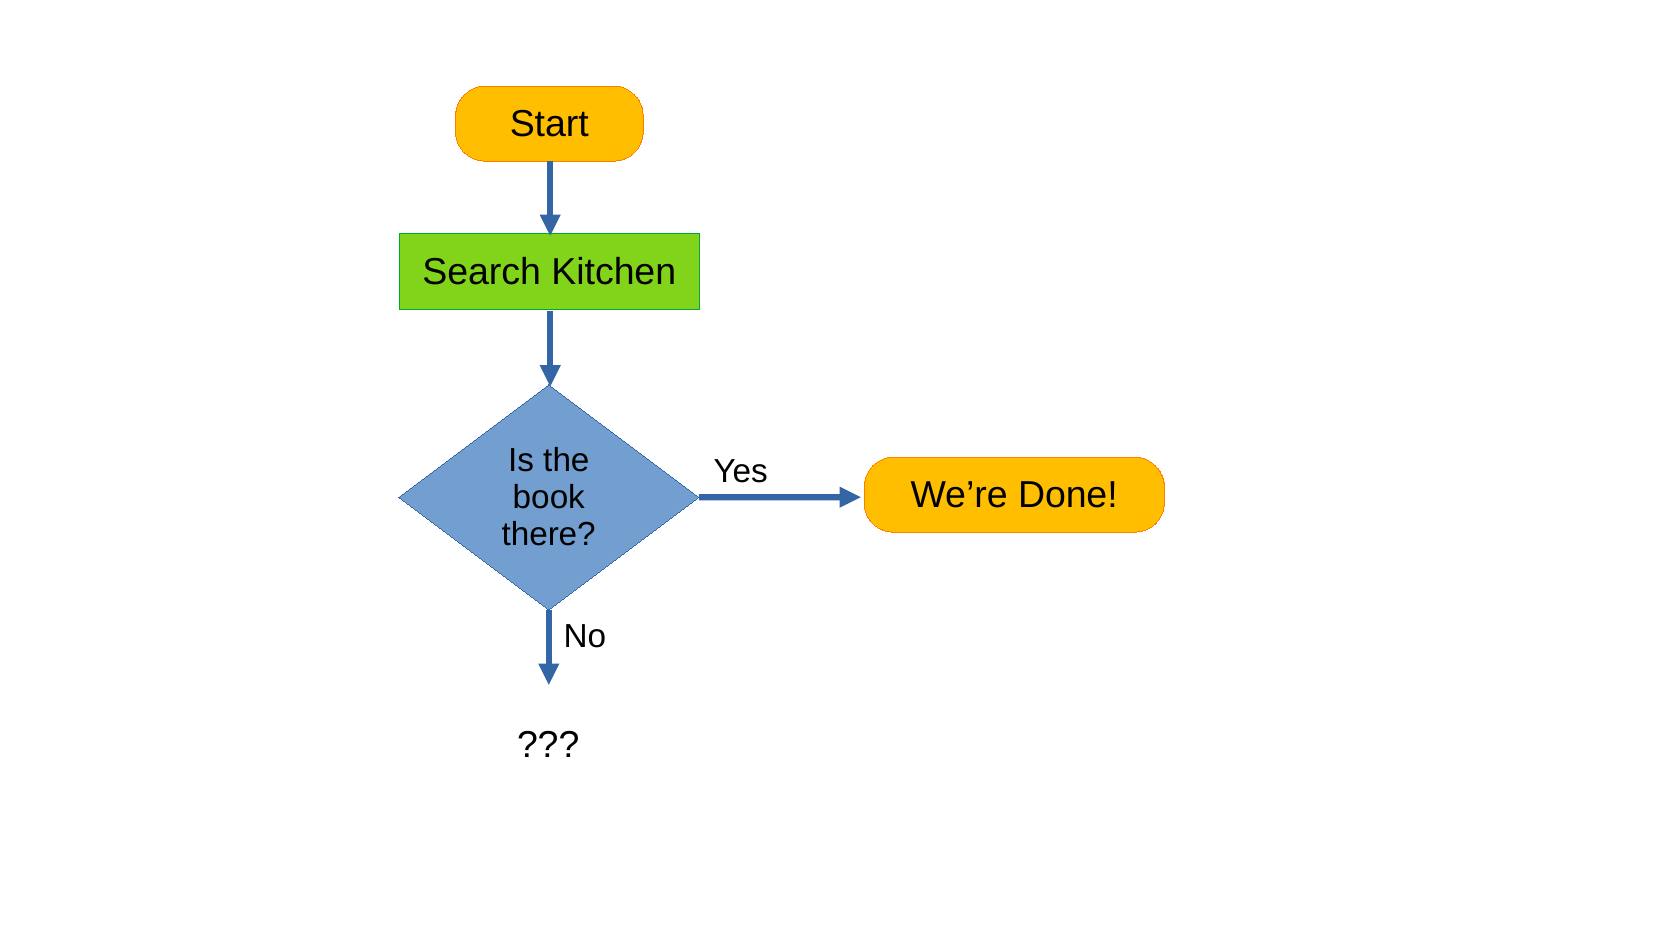

Start
Search Kitchen
Is the book there?
Yes
We’re Done!
No
???